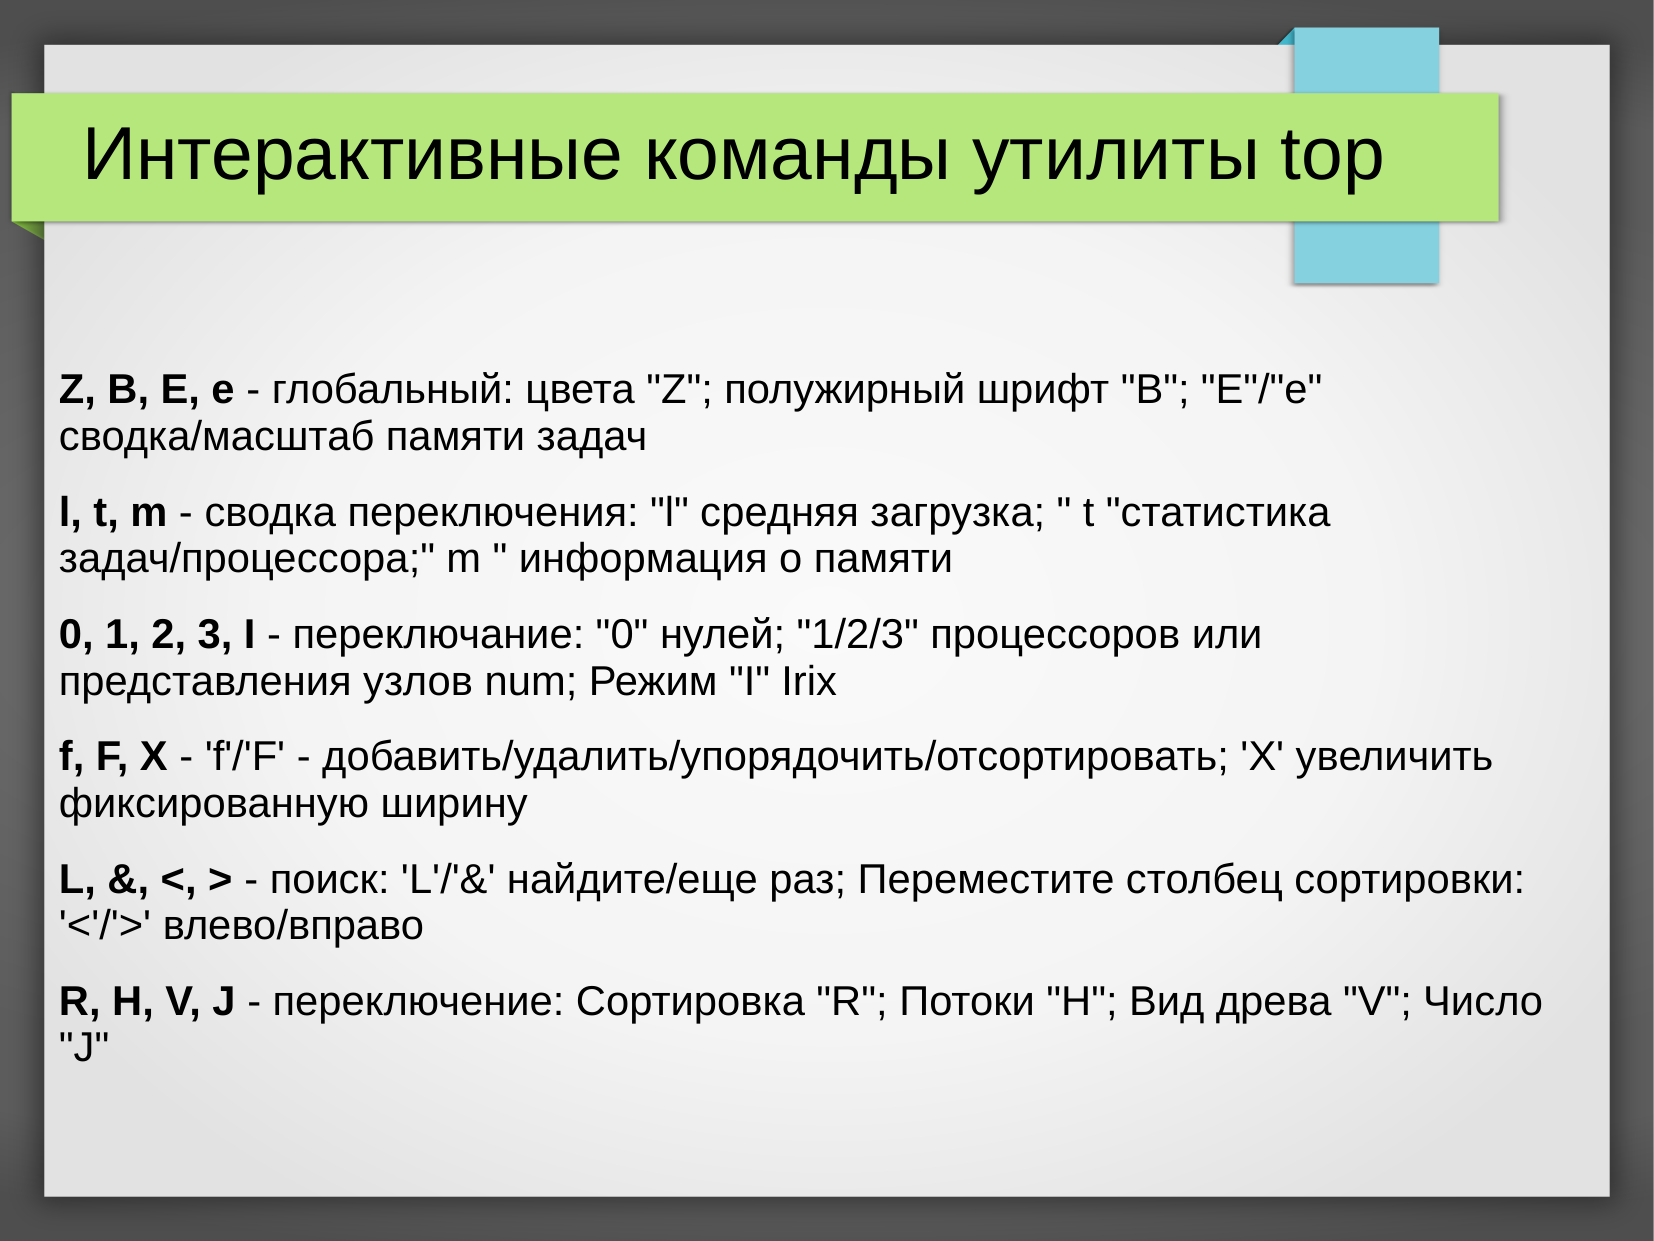

# Интерактивные команды утилиты top
Z, B, E, e - глобальный: цвета "Z"; полужирный шрифт "B"; "E"/"e" сводка/масштаб памяти задач
l, t, m - сводка переключения: "l" средняя загрузка; " t "статистика задач/процессора;" m " информация о памяти
0, 1, 2, 3, I - переключание: "0" нулей; "1/2/3" процессоров или представления узлов num; Режим "I" Irix
f, F, X - 'f'/'F' - добавить/удалить/упорядочить/отсортировать; 'X' увеличить фиксированную ширину
L, &, <, > - поиск: 'L'/'&' найдите/еще раз; Переместите столбец сортировки: '<'/'>' влево/вправо
R, H, V, J - переключение: Сортировка "R"; Потоки "H"; Вид древа "V"; Число "J"